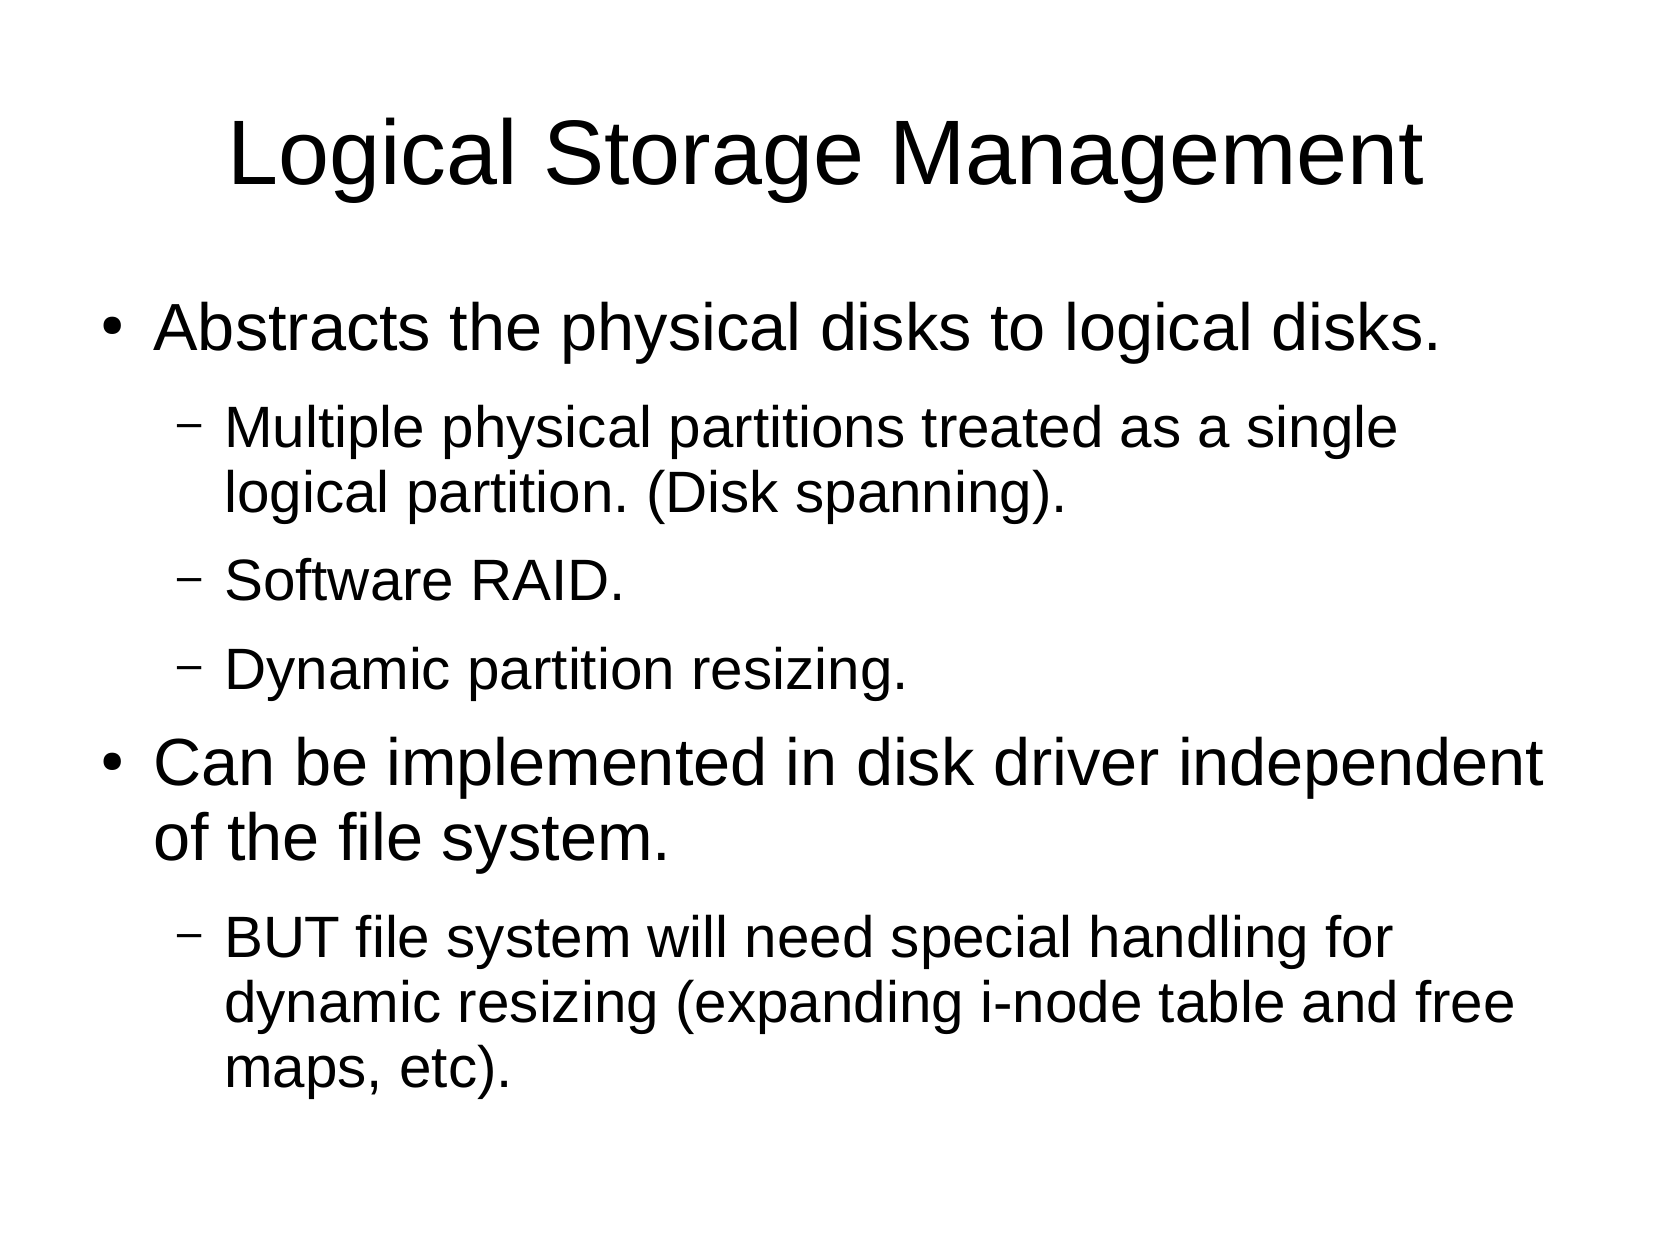

# Logical Storage Management
Abstracts the physical disks to logical disks.
Multiple physical partitions treated as a single logical partition. (Disk spanning).
Software RAID.
Dynamic partition resizing.
Can be implemented in disk driver independent of the file system.
BUT file system will need special handling for dynamic resizing (expanding i-node table and free maps, etc).